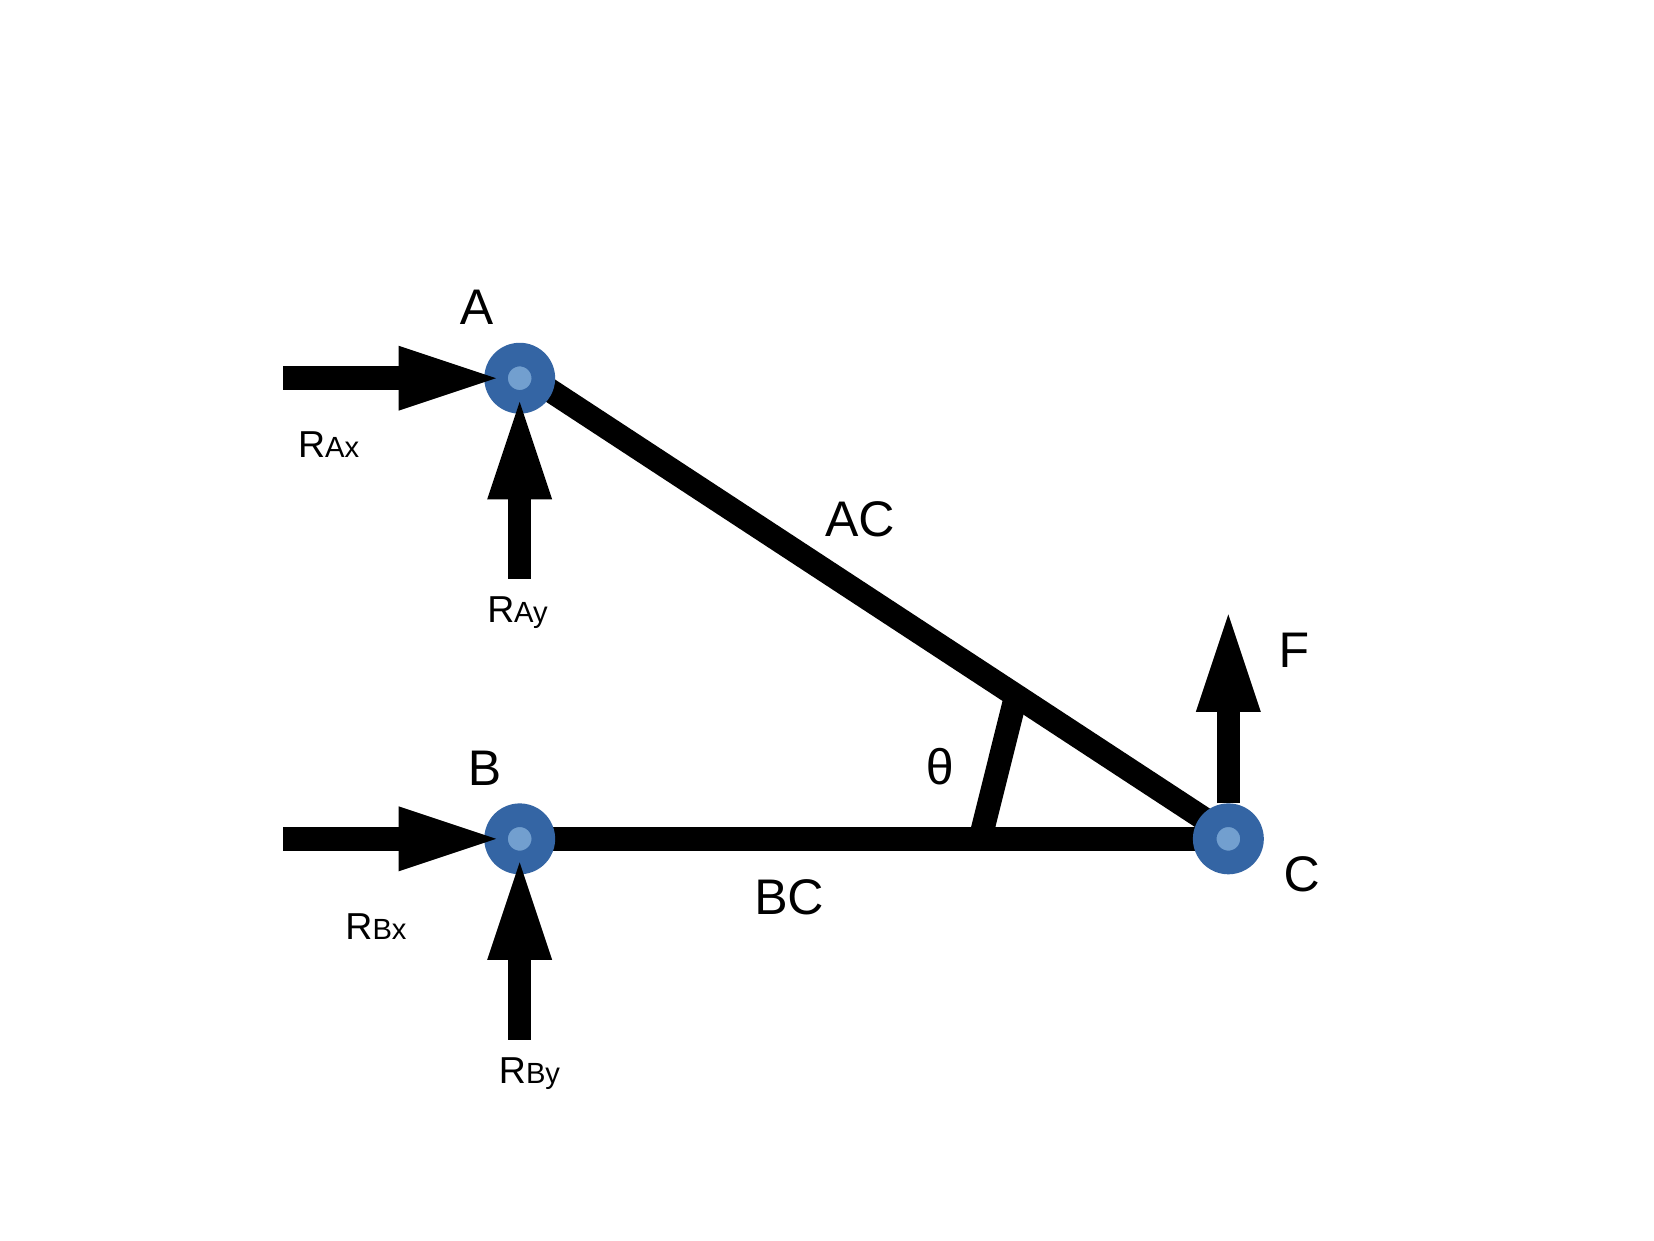

A
RAx
AC
RAy
F
B
C
BC
RBx
RBy
θ